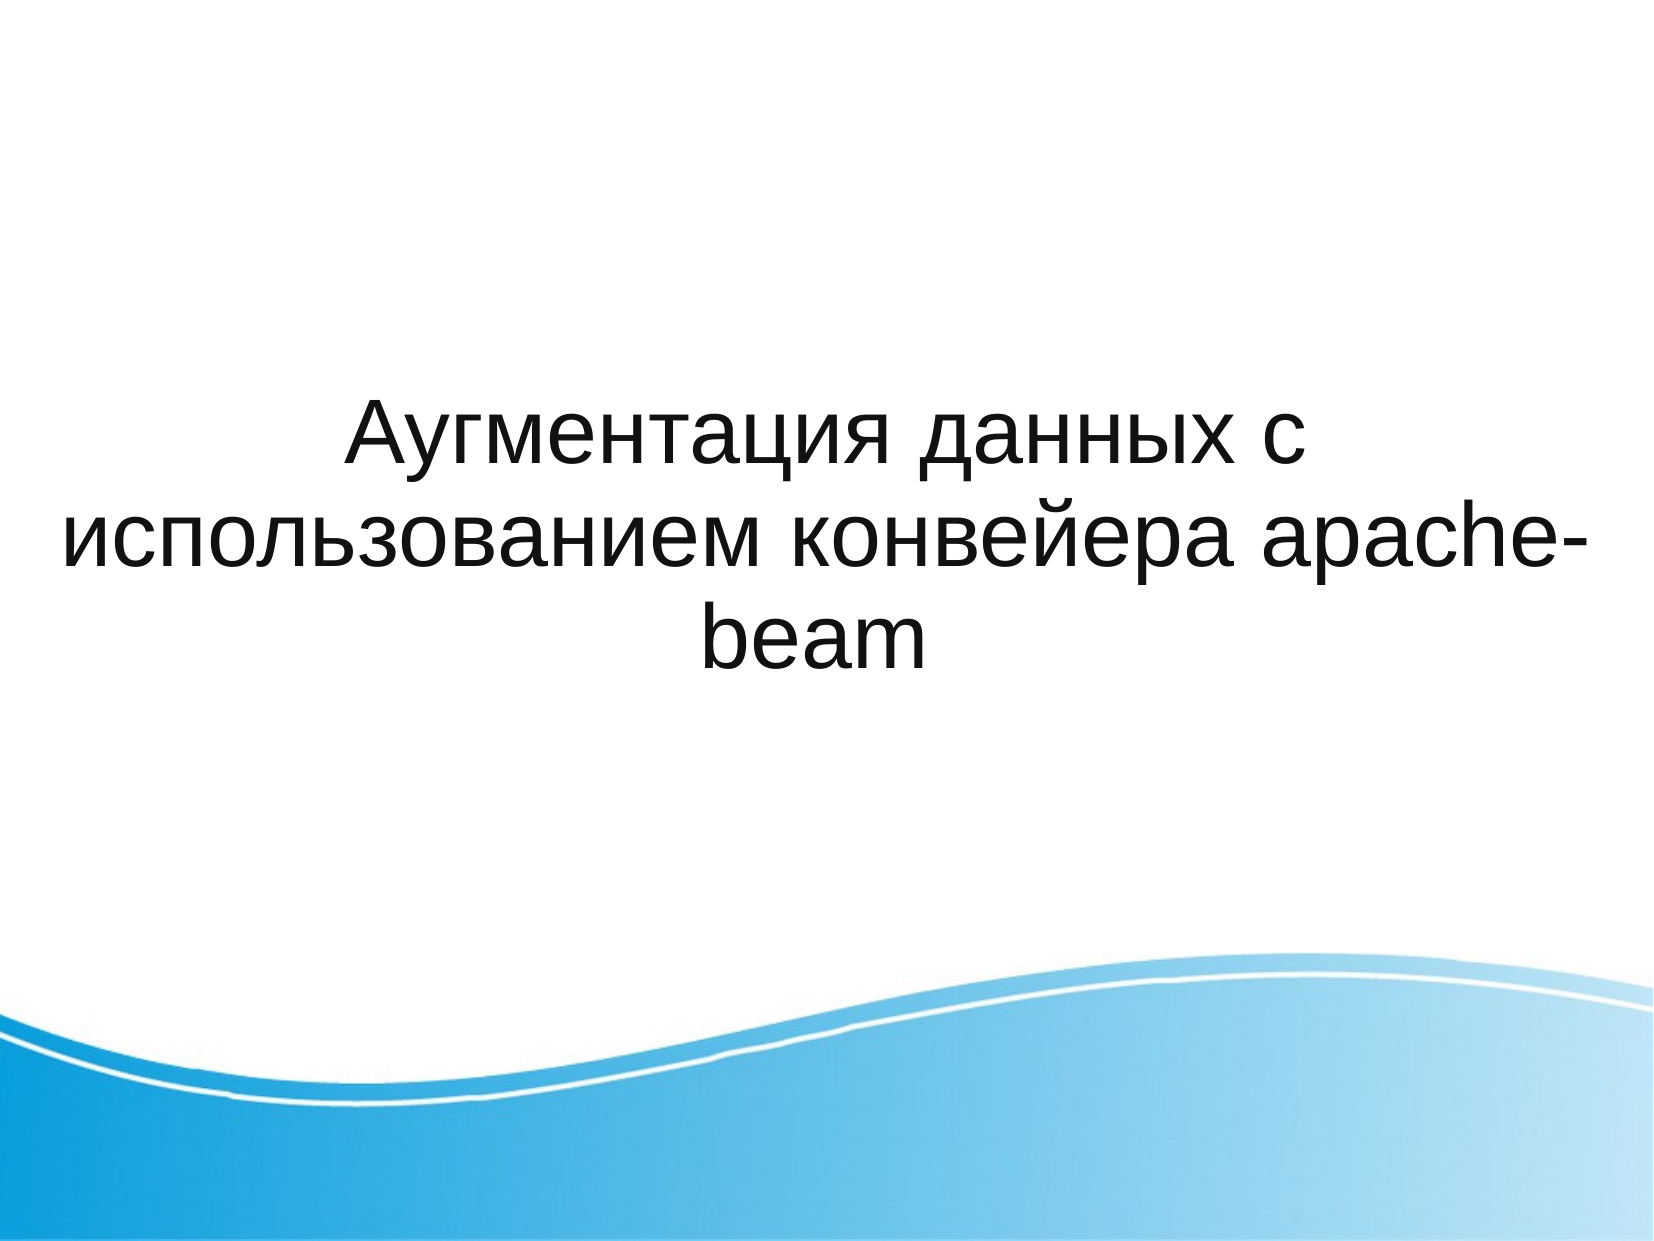

# Аугментация данных с использованием конвейера apache-beam